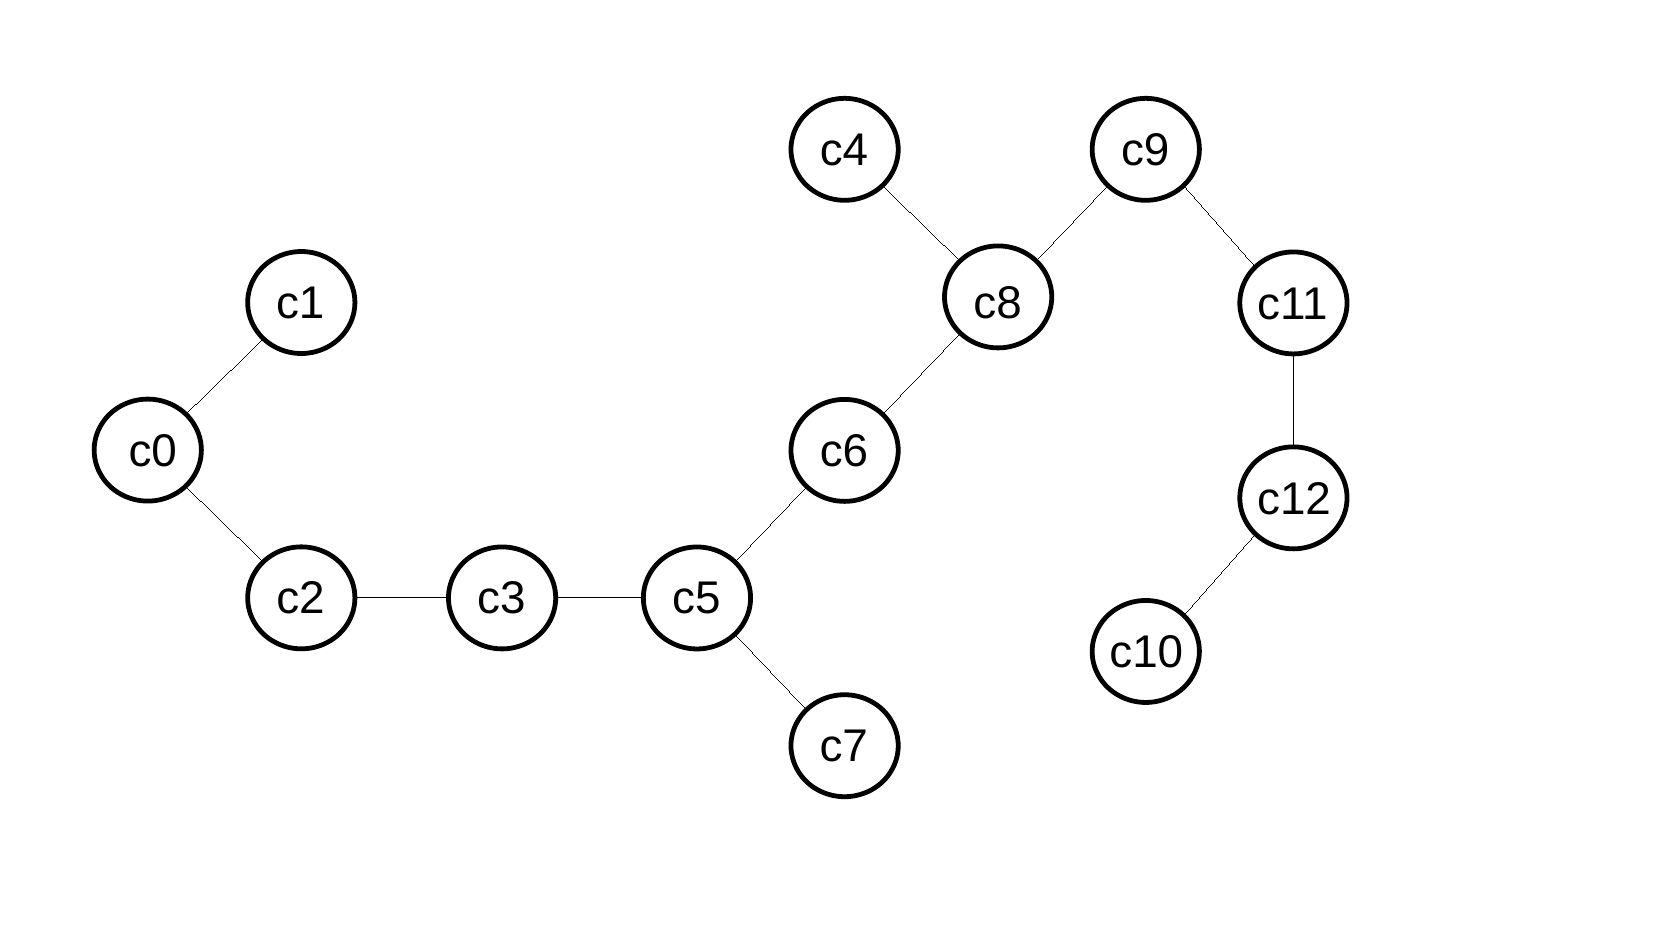

c4
c9
c1
c8
c11
c0
c6
c12
c2
c3
c5
c10
c7